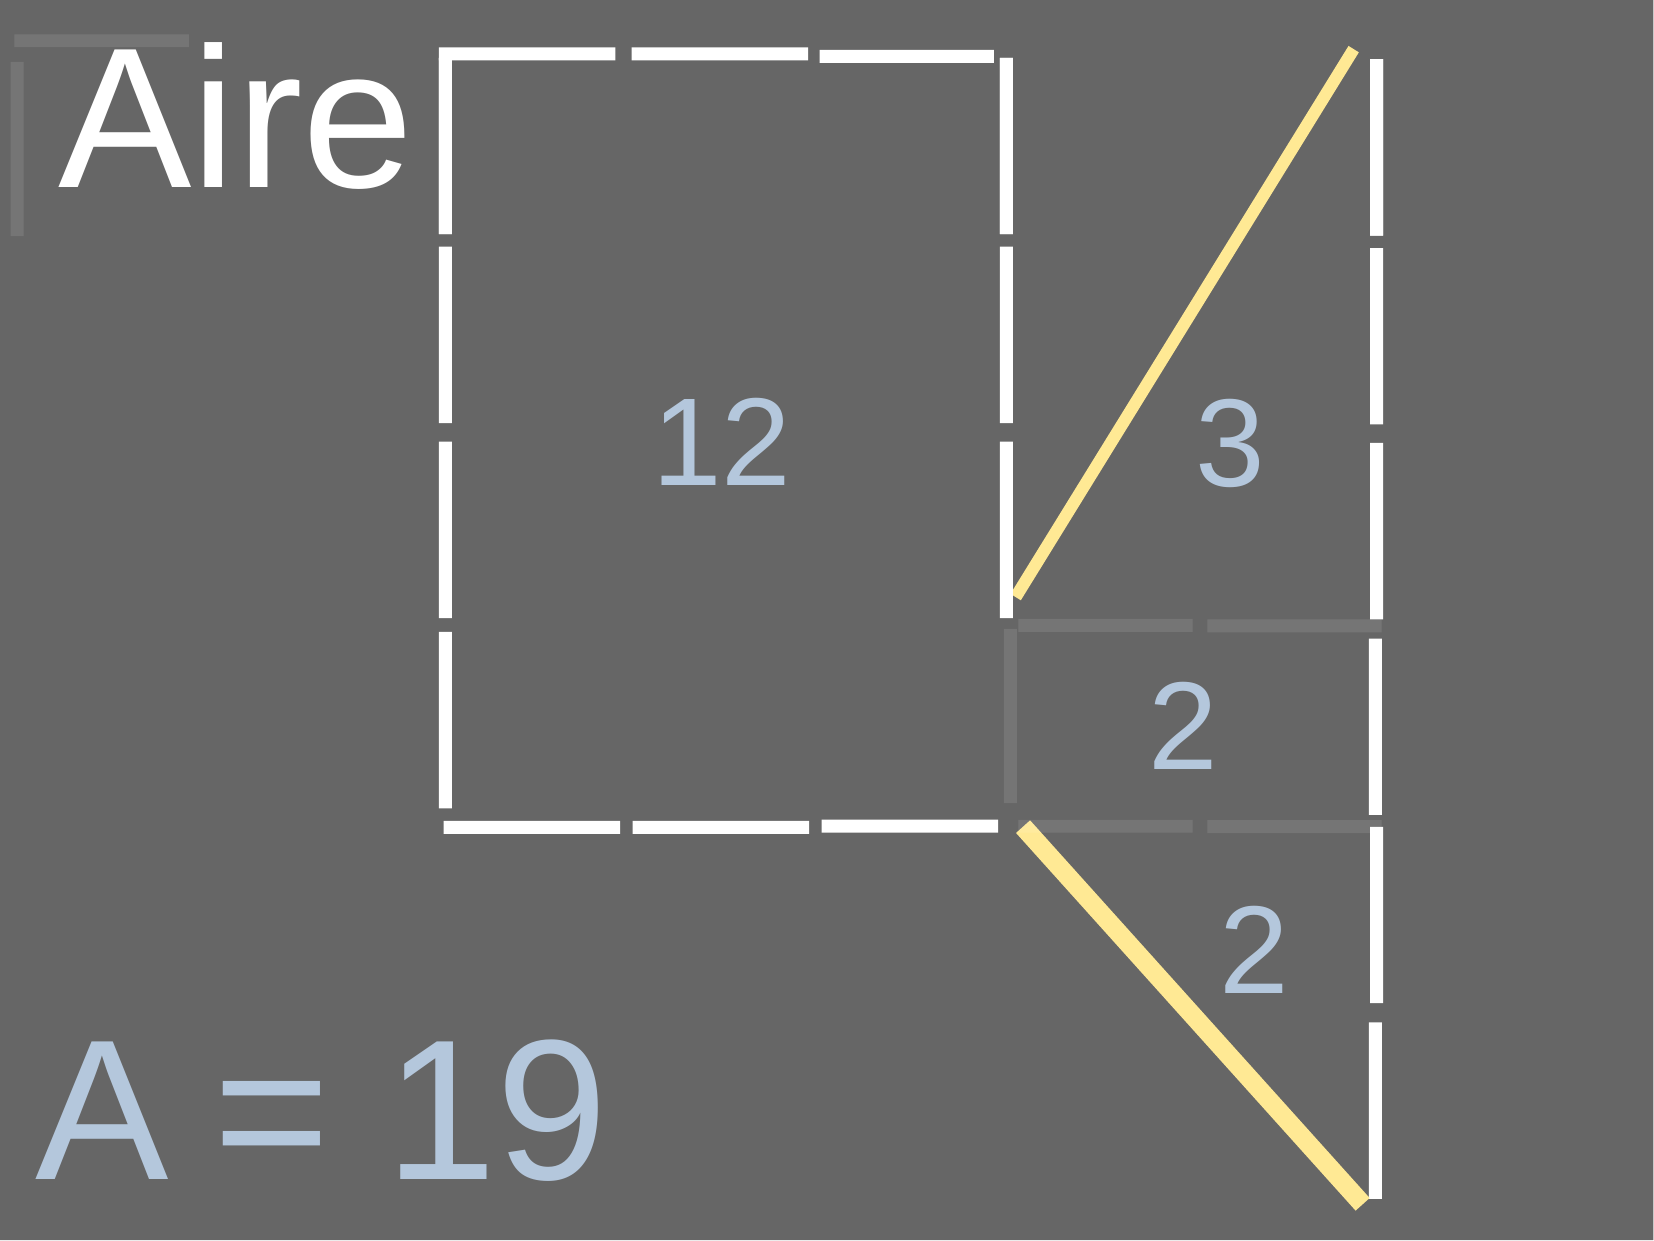

# Aire
12
3
2
2
A = 19